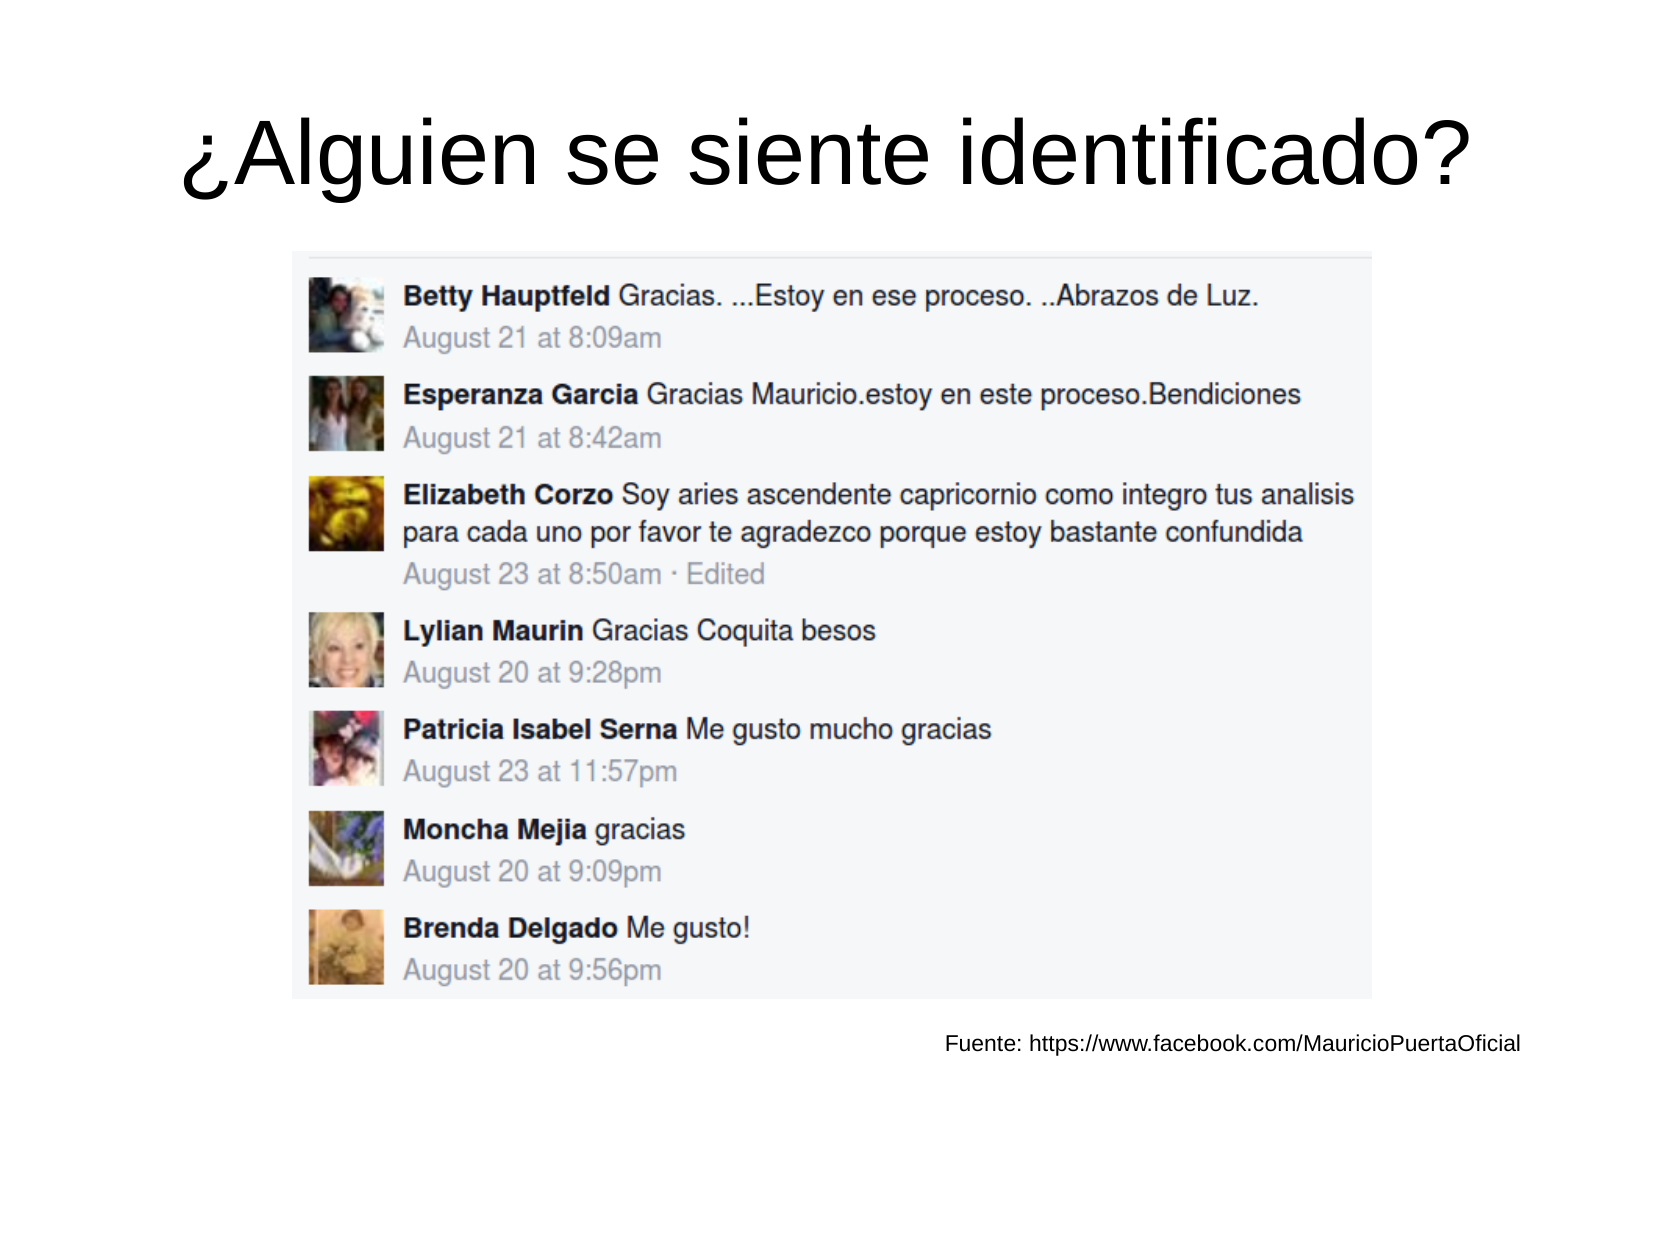

# ¿Alguien se siente identificado?
Fuente: https://www.facebook.com/MauricioPuertaOficial